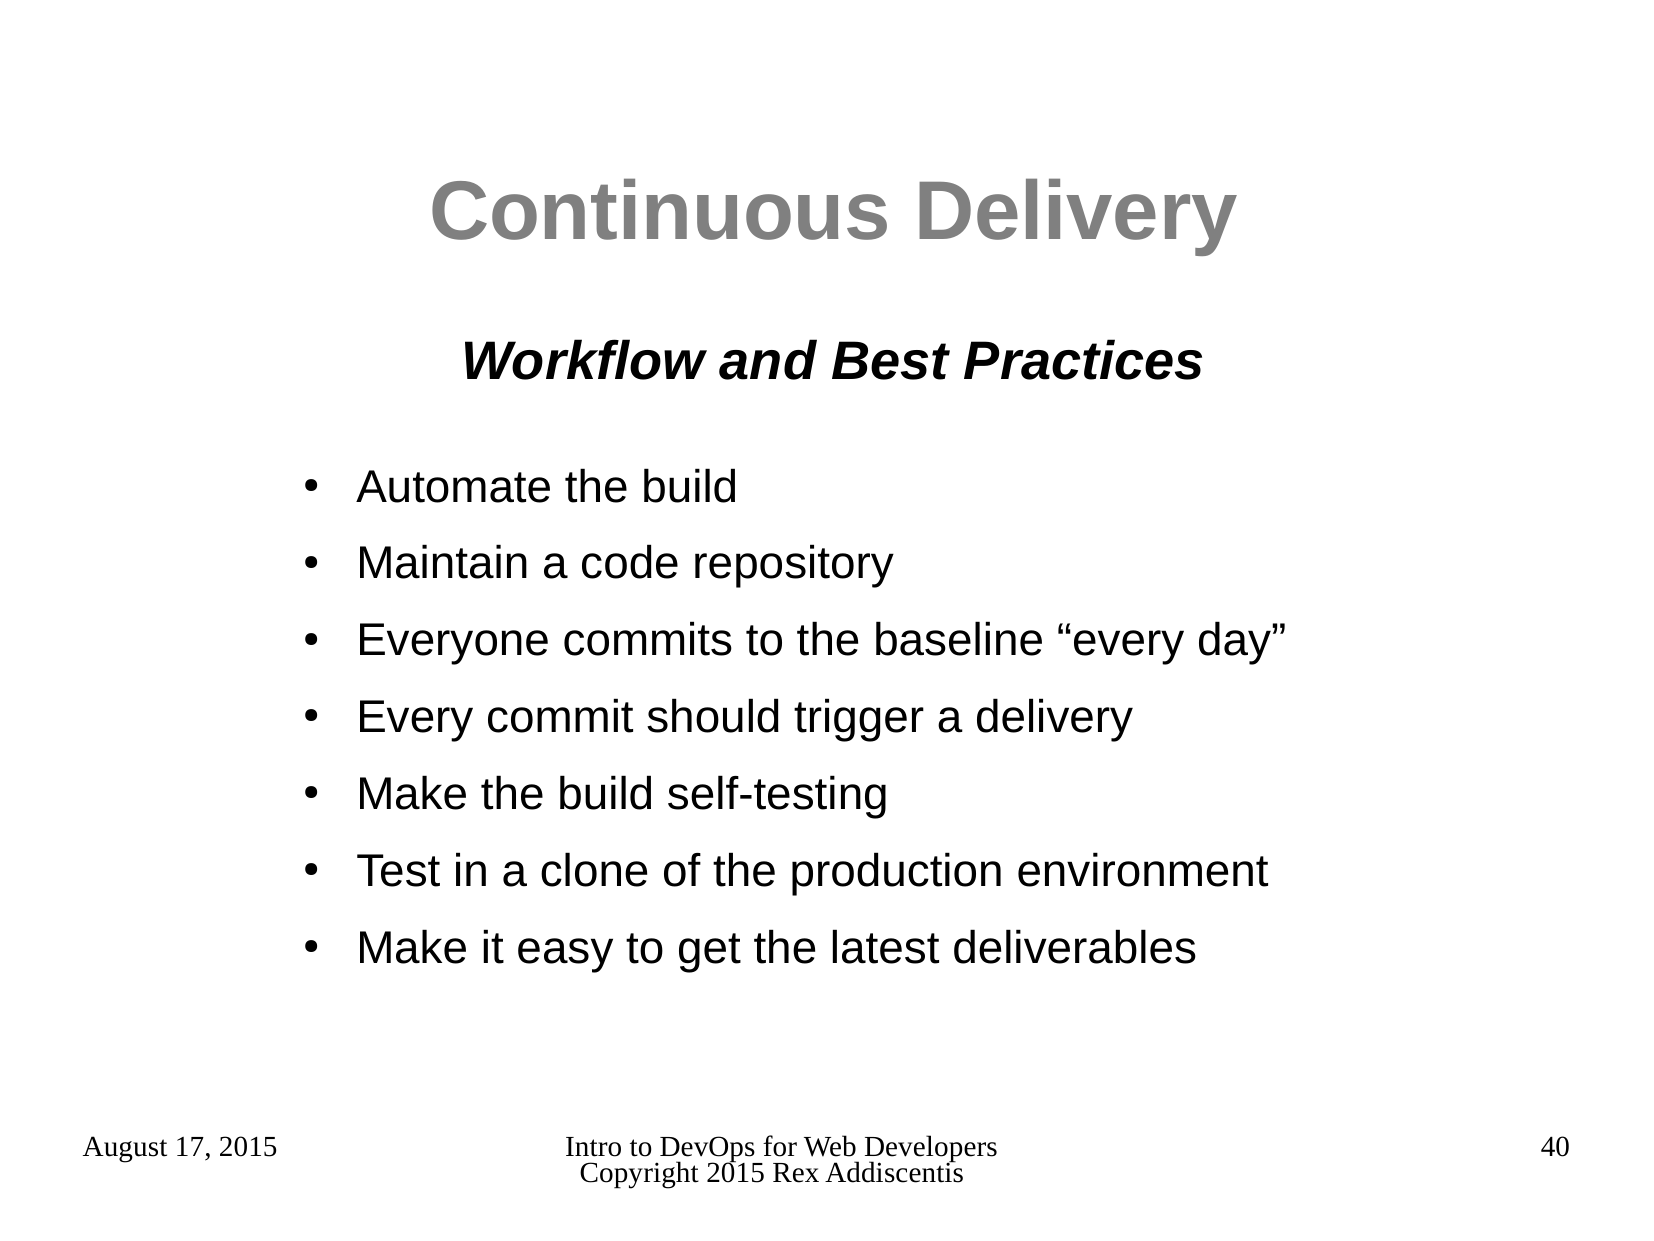

# Continuous Delivery
Workflow and Best Practices
Automate the build
Maintain a code repository
Everyone commits to the baseline “every day”
Every commit should trigger a delivery
Make the build self-testing
Test in a clone of the production environment
Make it easy to get the latest deliverables
August 17, 2015
Intro to DevOps for Web Developers Copyright 2015 Rex Addiscentis
40